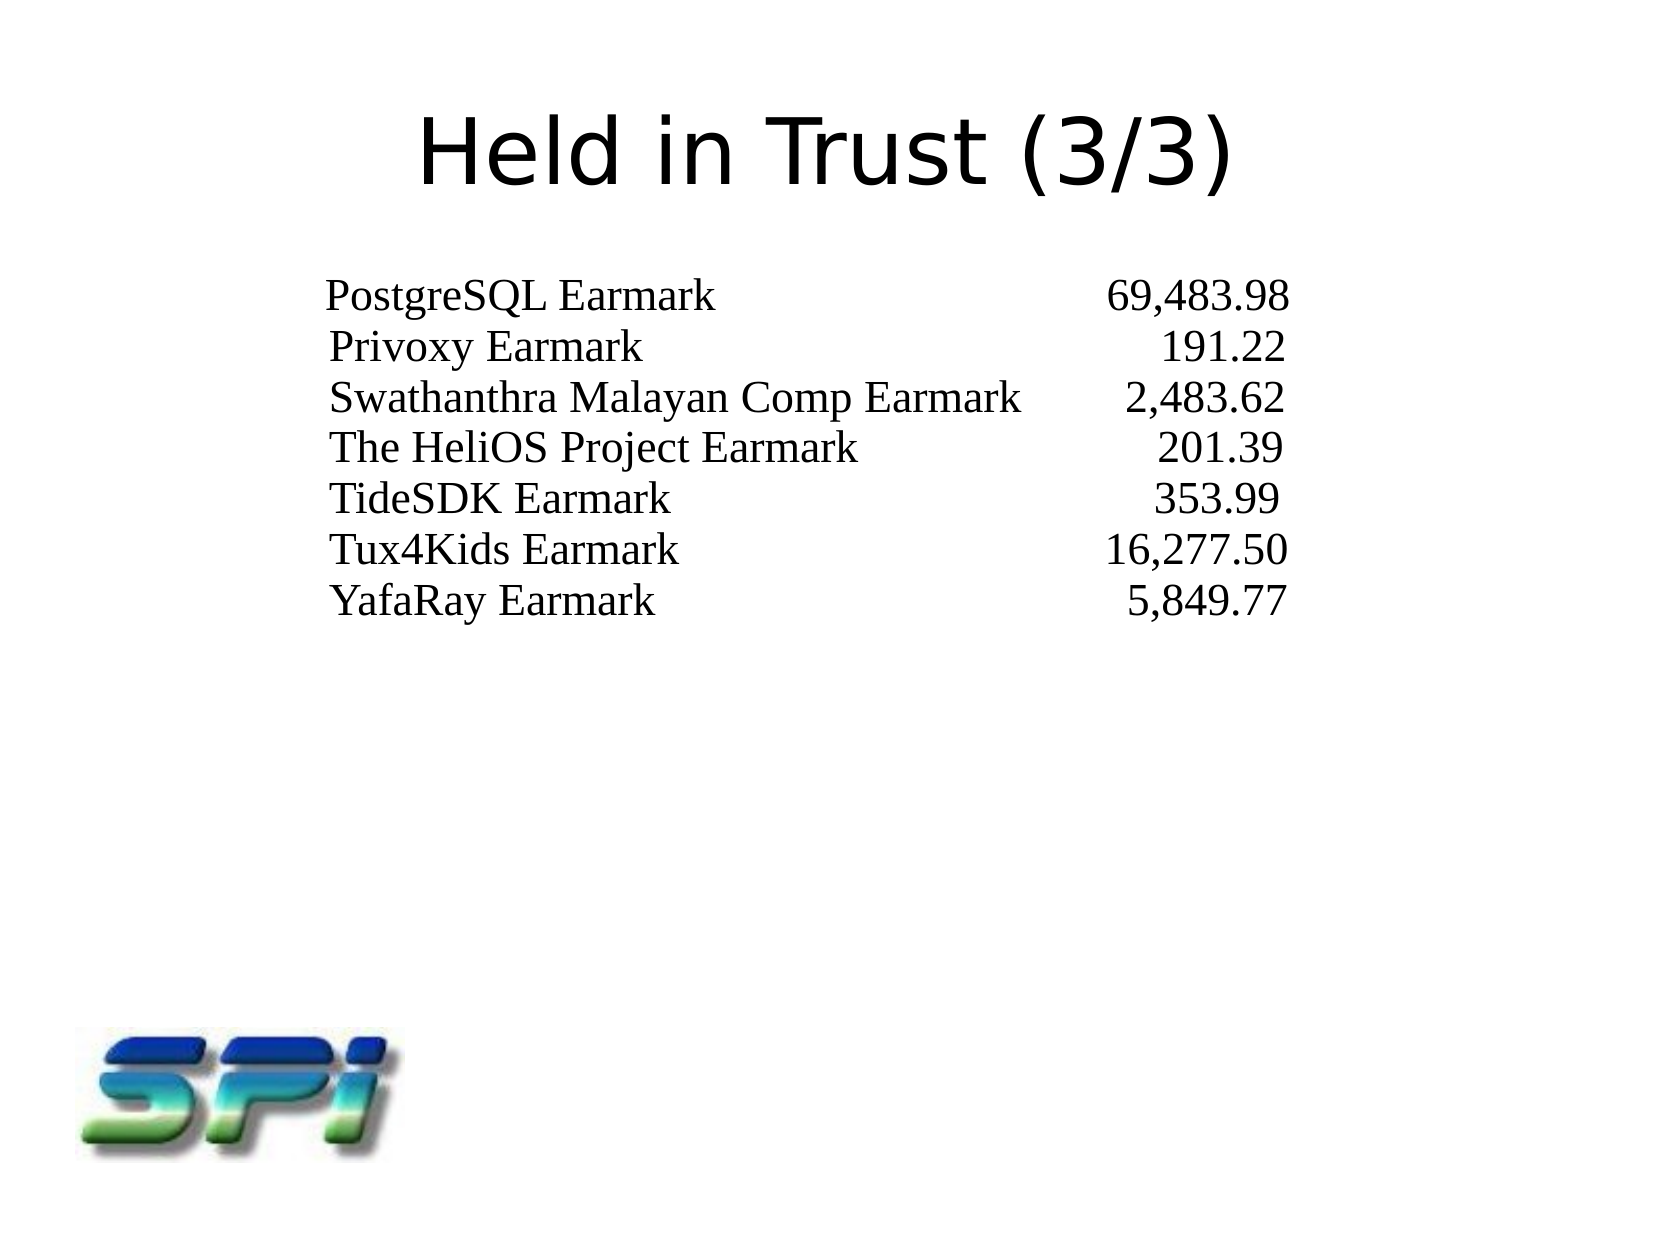

# Held in Trust (3/3)
	 PostgreSQL Earmark 69,483.98
 Privoxy Earmark 191.22
 Swathanthra Malayan Comp Earmark 2,483.62
 The HeliOS Project Earmark 201.39
 TideSDK Earmark 353.99
 Tux4Kids Earmark 16,277.50
 YafaRay Earmark 5,849.77